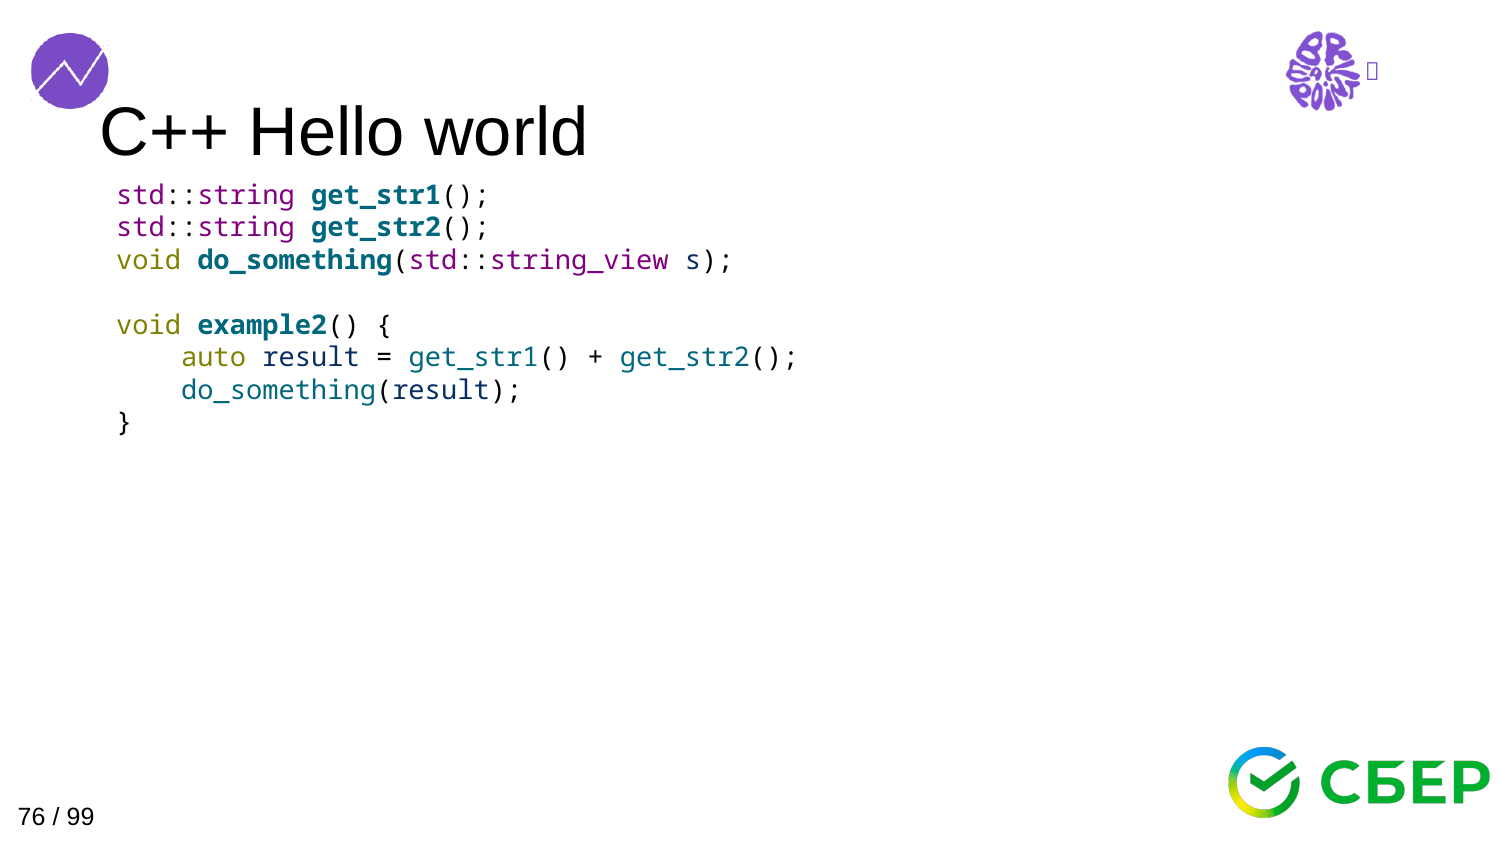

🐙
# C++ Hello world
std::string get_str1();
std::string get_str2();
void do_something(std::string_view s);
void example2() {
 auto result = get_str1() + get_str2();
 do_something(result);
}